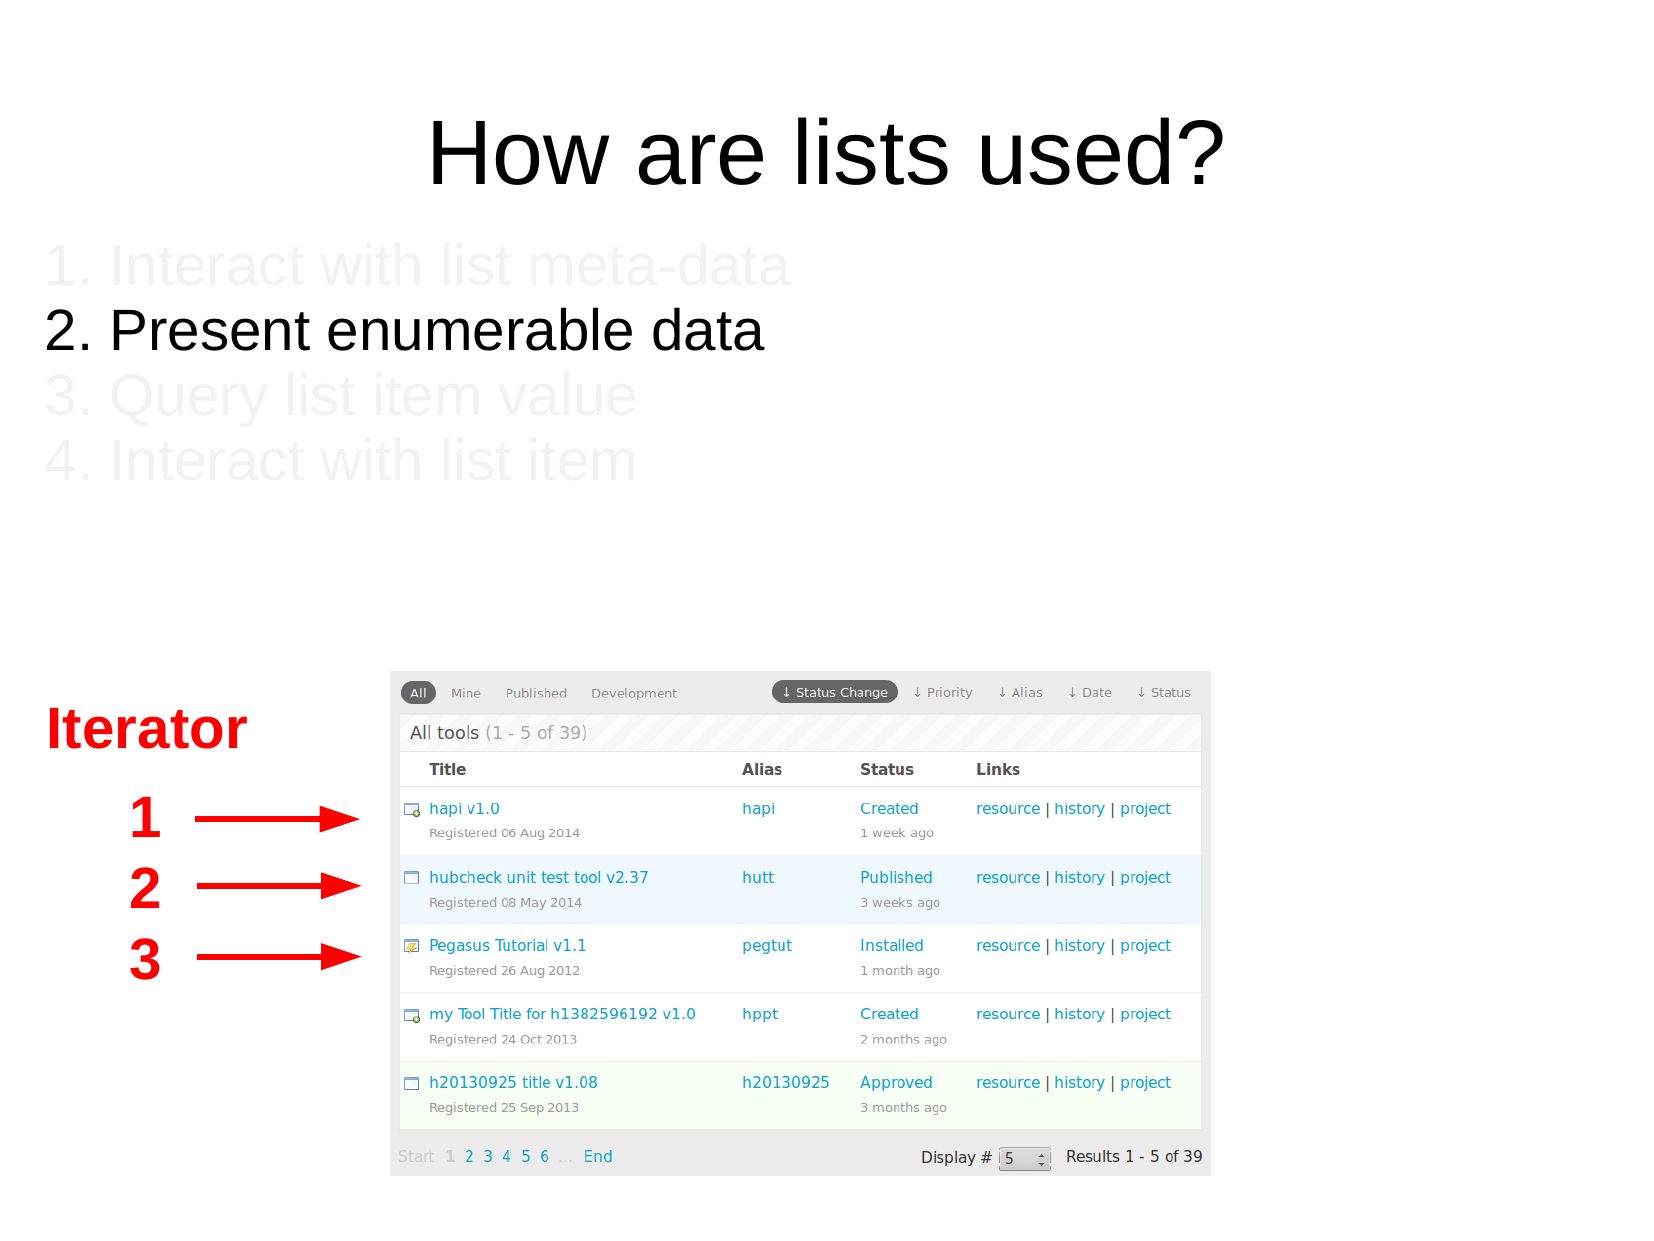

# How are lists used?
1. Interact with list meta-data
2. Present enumerable data
3. Query list item value
4. Interact with list item
Iterator
1
2
3